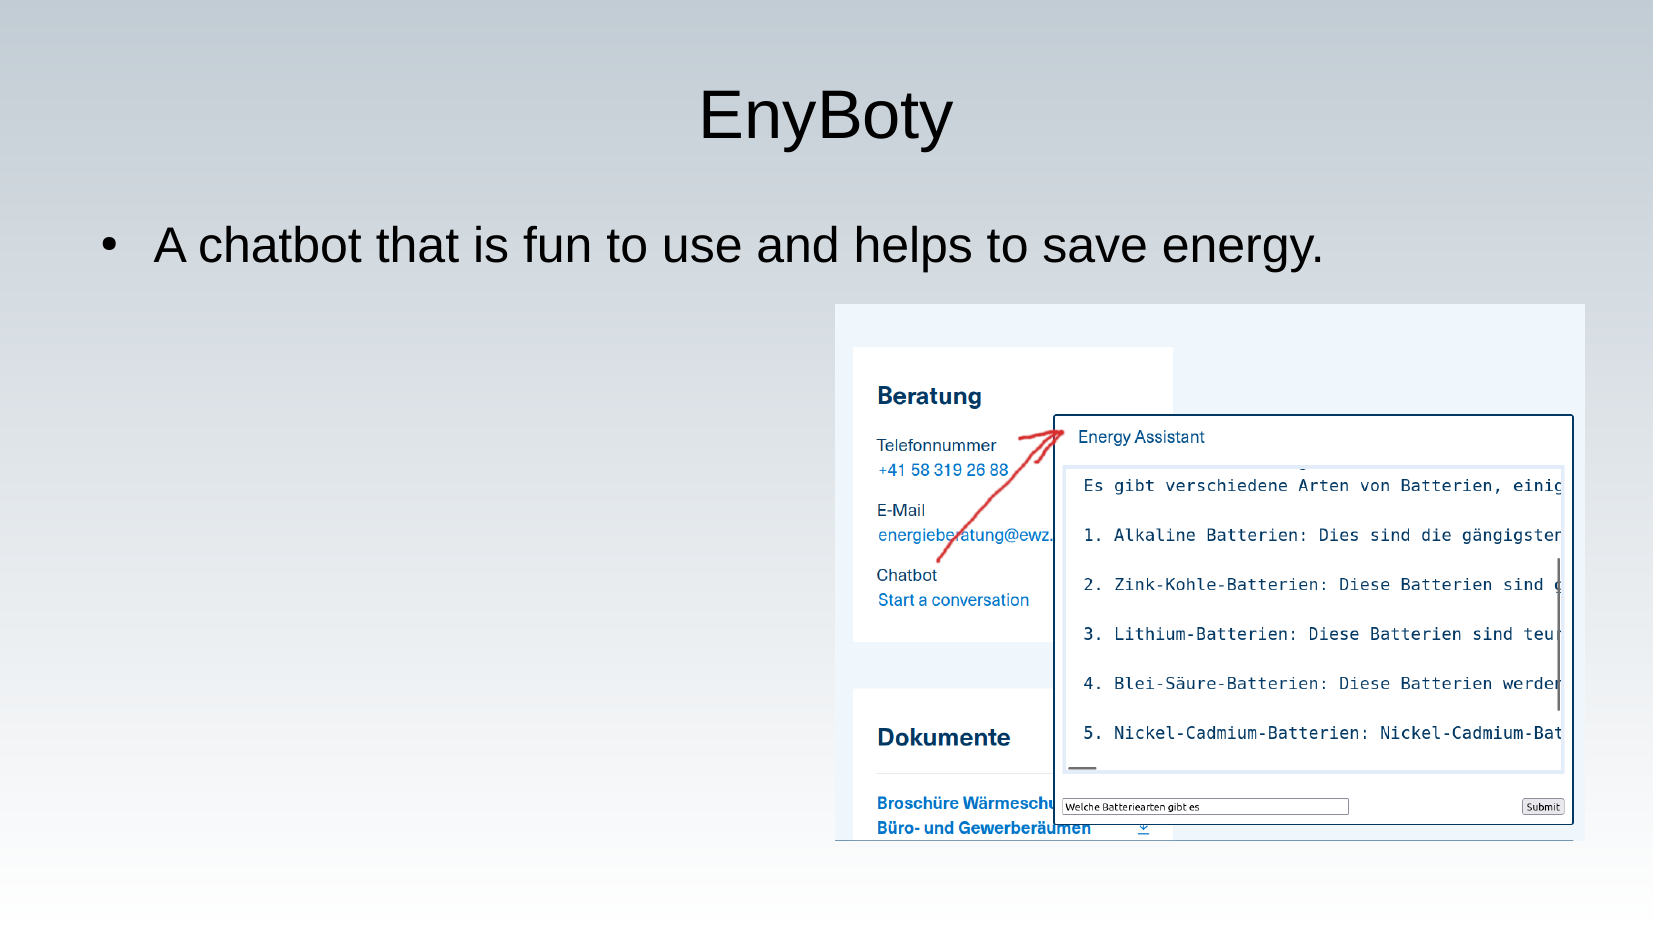

# EnyBoty
A chatbot that is fun to use and helps to save energy.